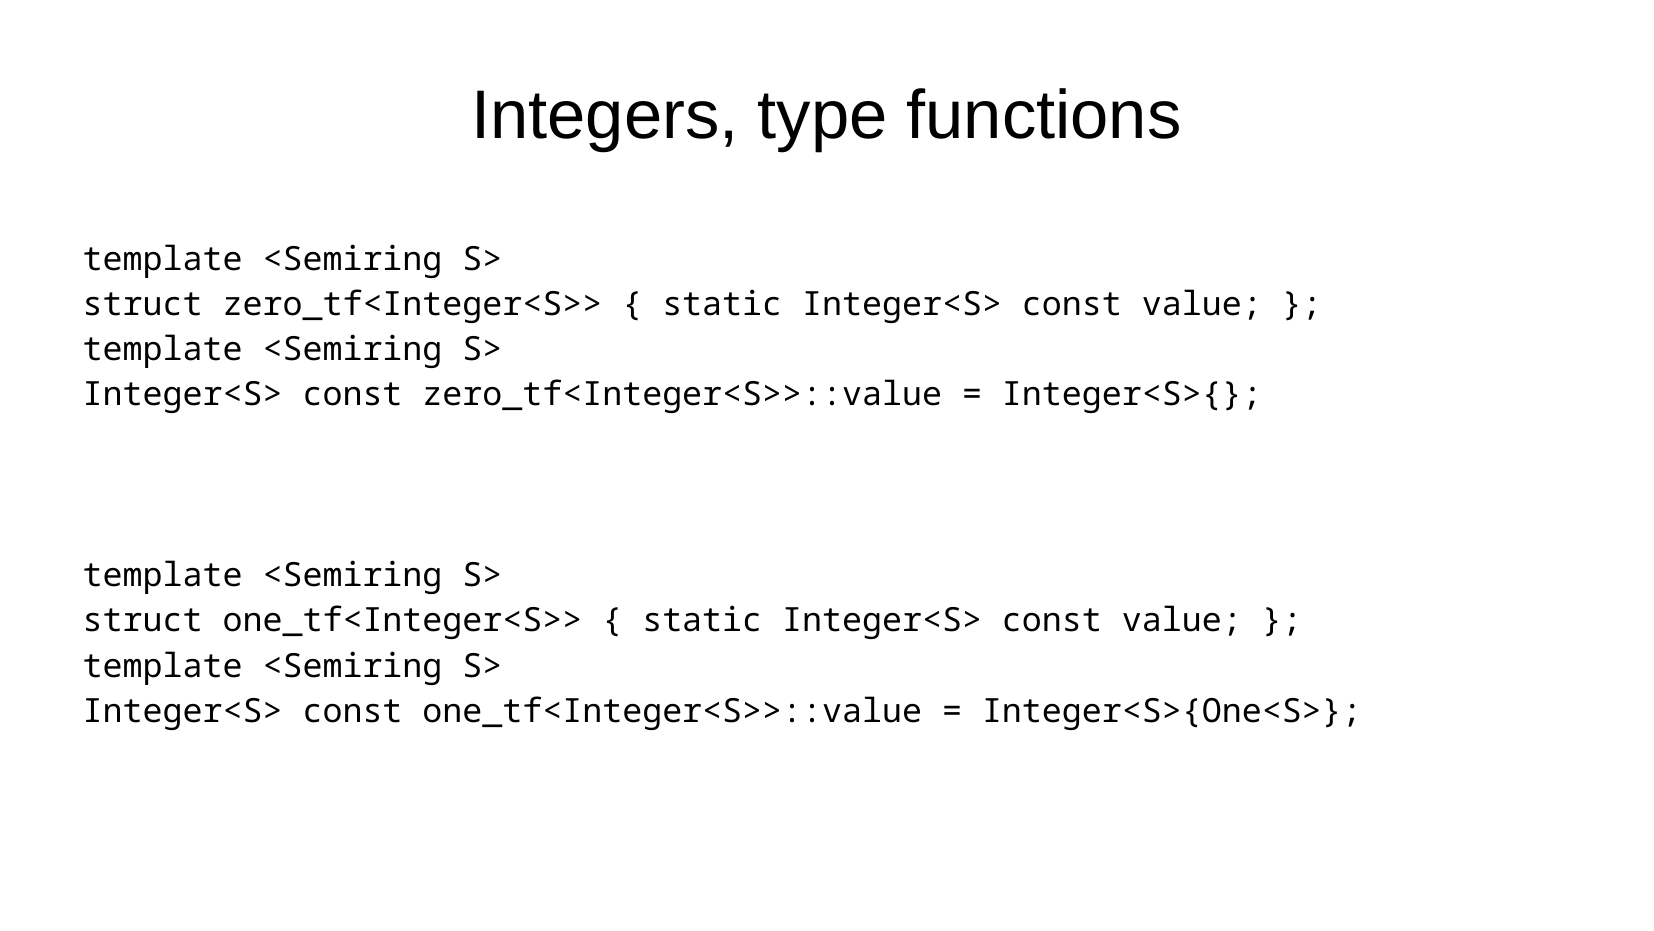

Integers, type functions
# template <Semiring S>
struct zero_tf<Integer<S>> { static Integer<S> const value; };
template <Semiring S>
Integer<S> const zero_tf<Integer<S>>::value = Integer<S>{};
template <Semiring S>
struct one_tf<Integer<S>> { static Integer<S> const value; };
template <Semiring S>
Integer<S> const one_tf<Integer<S>>::value = Integer<S>{One<S>};